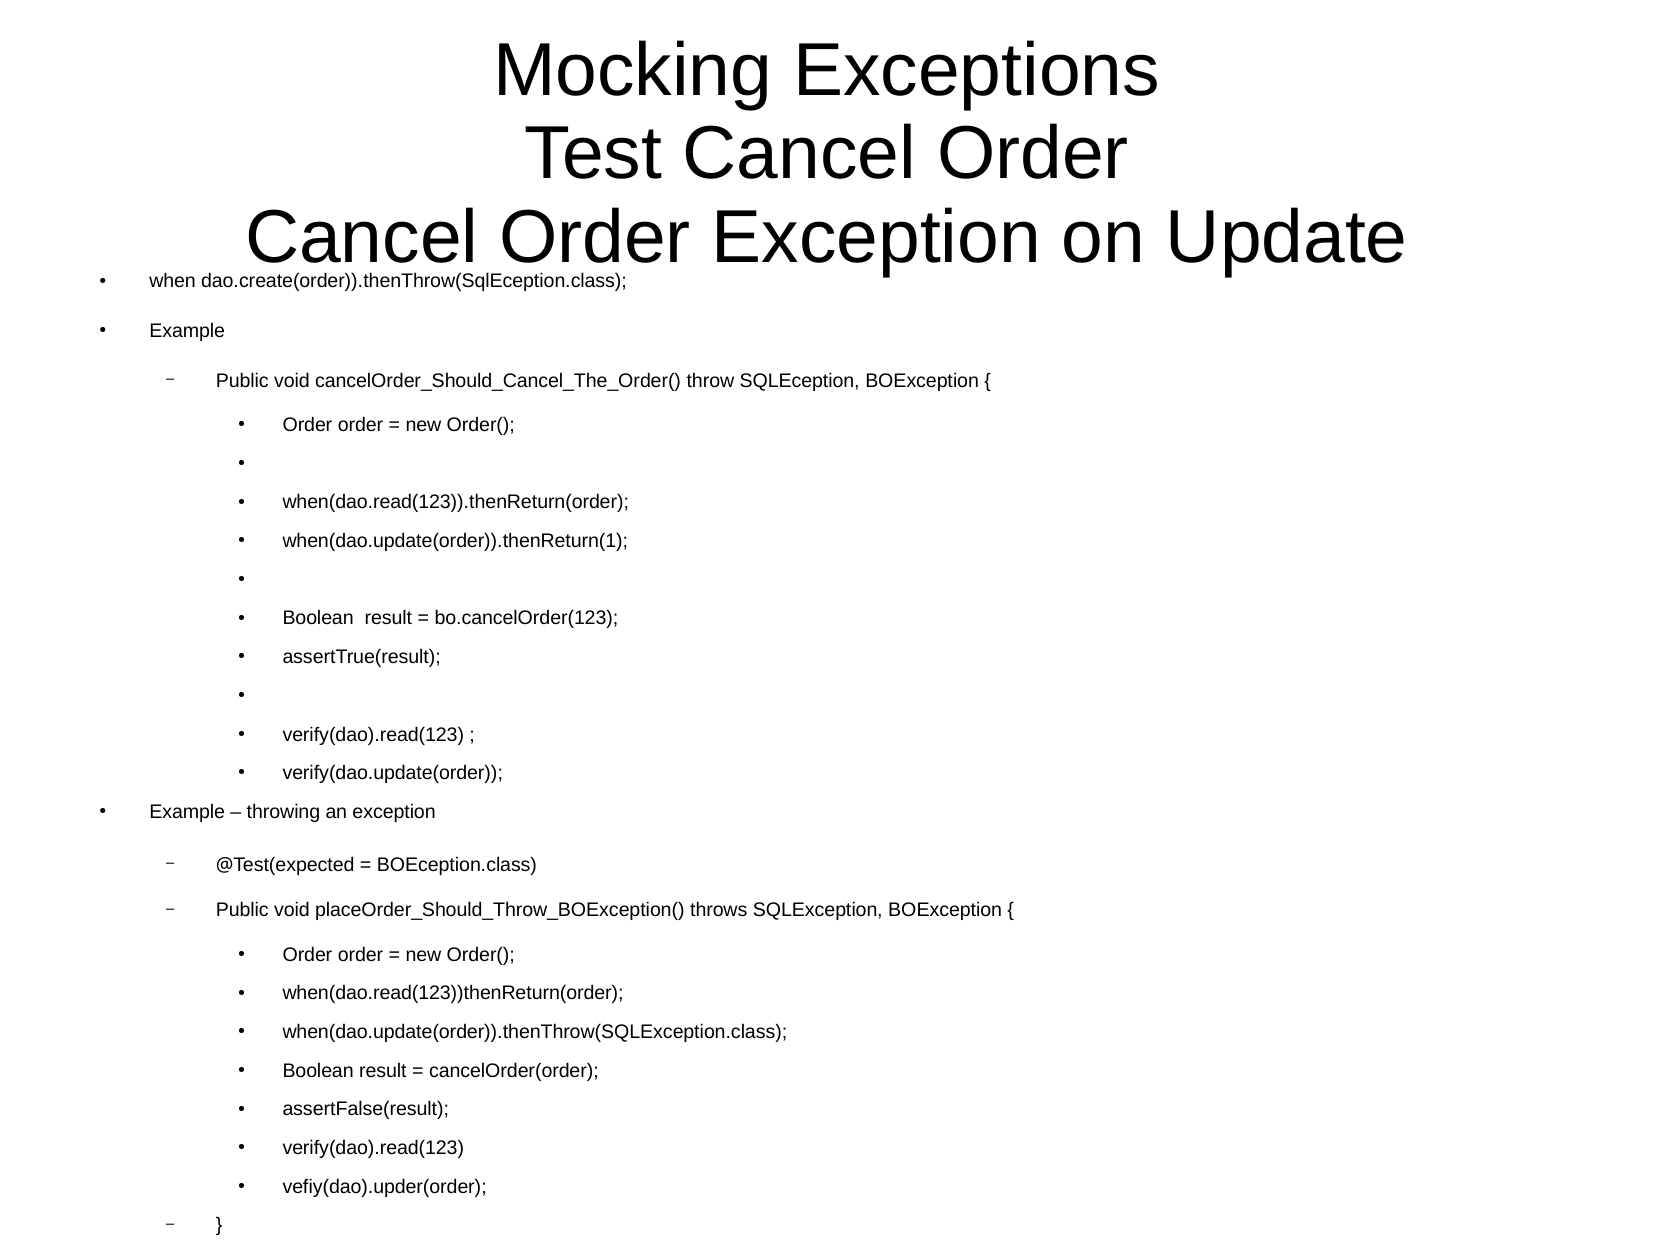

# Mocking Exceptions Test Cancel Order Cancel Order Exception on Update
when dao.create(order)).thenThrow(SqlEception.class);
Example
Public void cancelOrder_Should_Cancel_The_Order() throw SQLEception, BOException {
Order order = new Order();
when(dao.read(123)).thenReturn(order);
when(dao.update(order)).thenReturn(1);
Boolean result = bo.cancelOrder(123);
assertTrue(result);
verify(dao).read(123) ;
verify(dao.update(order));
Example – throwing an exception
@Test(expected = BOEception.class)
Public void placeOrder_Should_Throw_BOException() throws SQLException, BOException {
Order order = new Order();
when(dao.read(123))thenReturn(order);
when(dao.update(order)).thenThrow(SQLException.class);
Boolean result = cancelOrder(order);
assertFalse(result);
verify(dao).read(123)
vefiy(dao).upder(order);
}